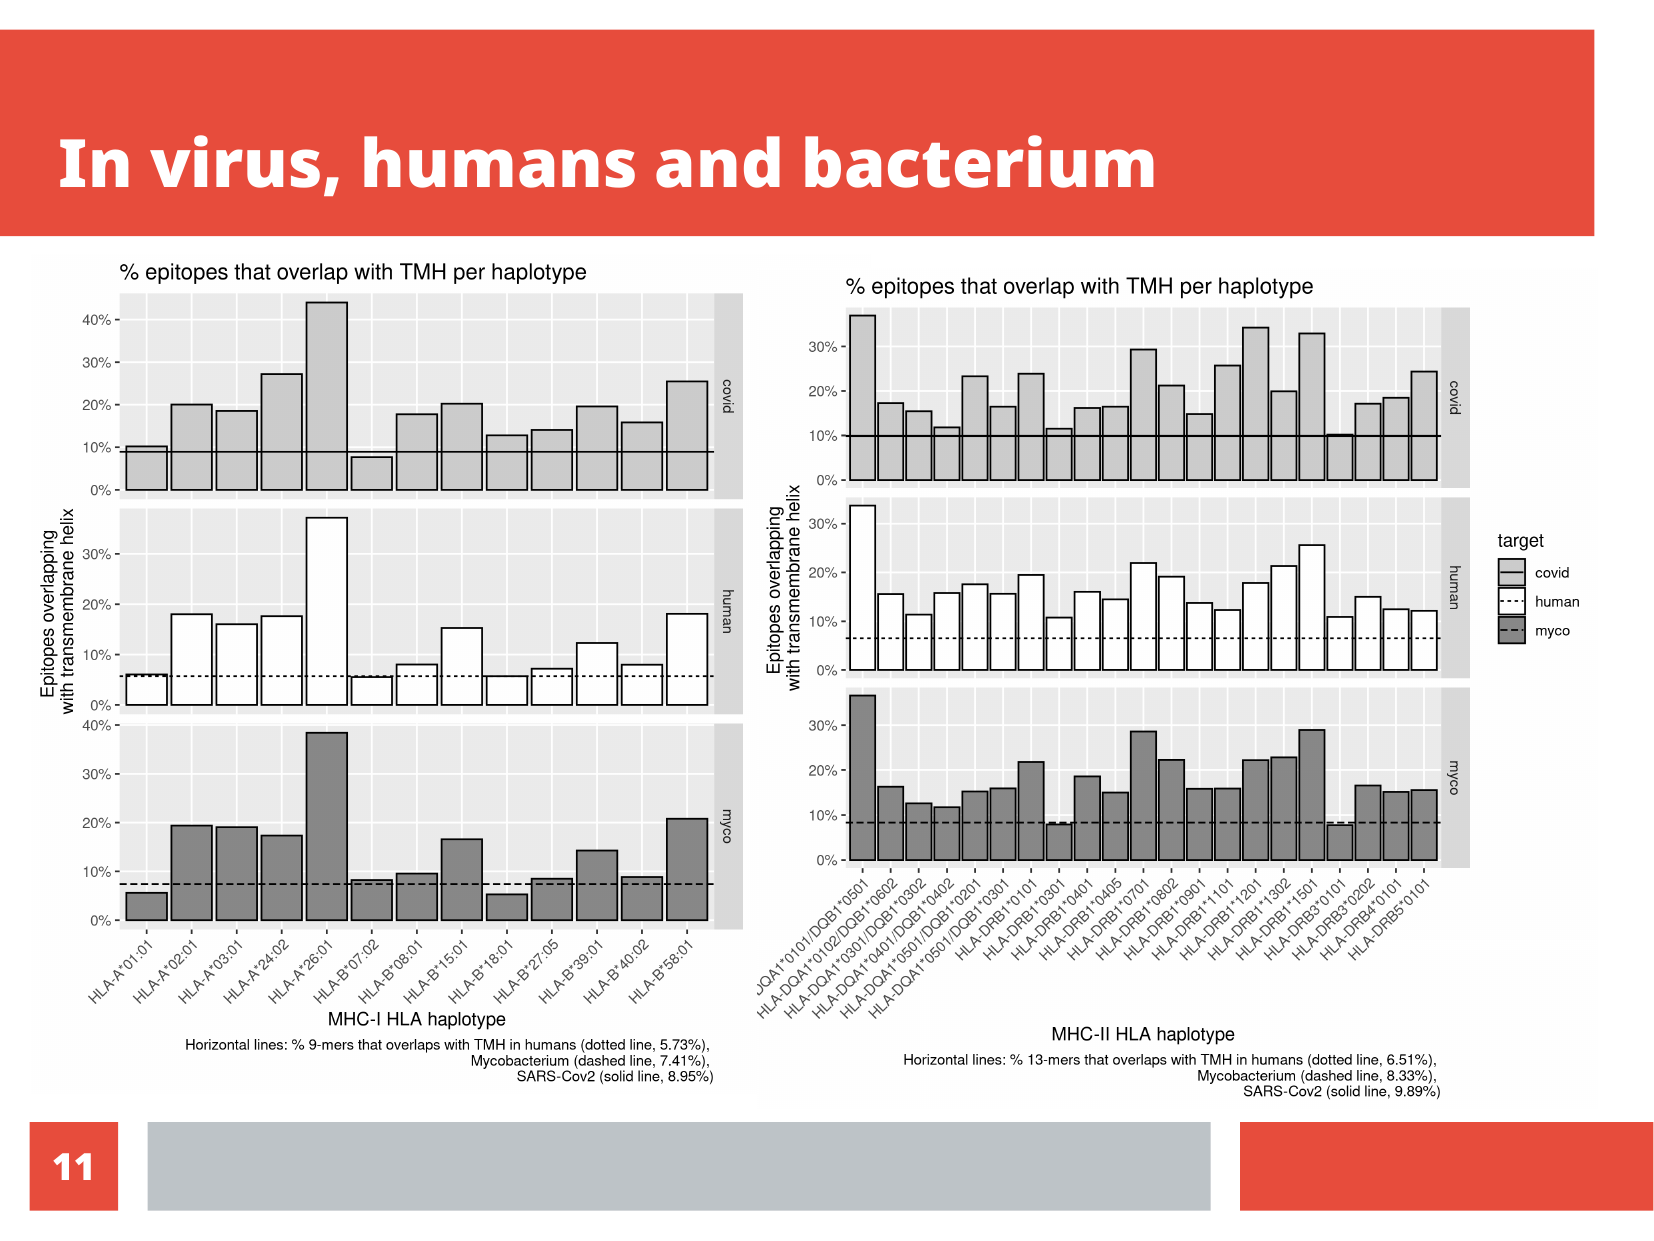

# In virus, humans and bacterium
11